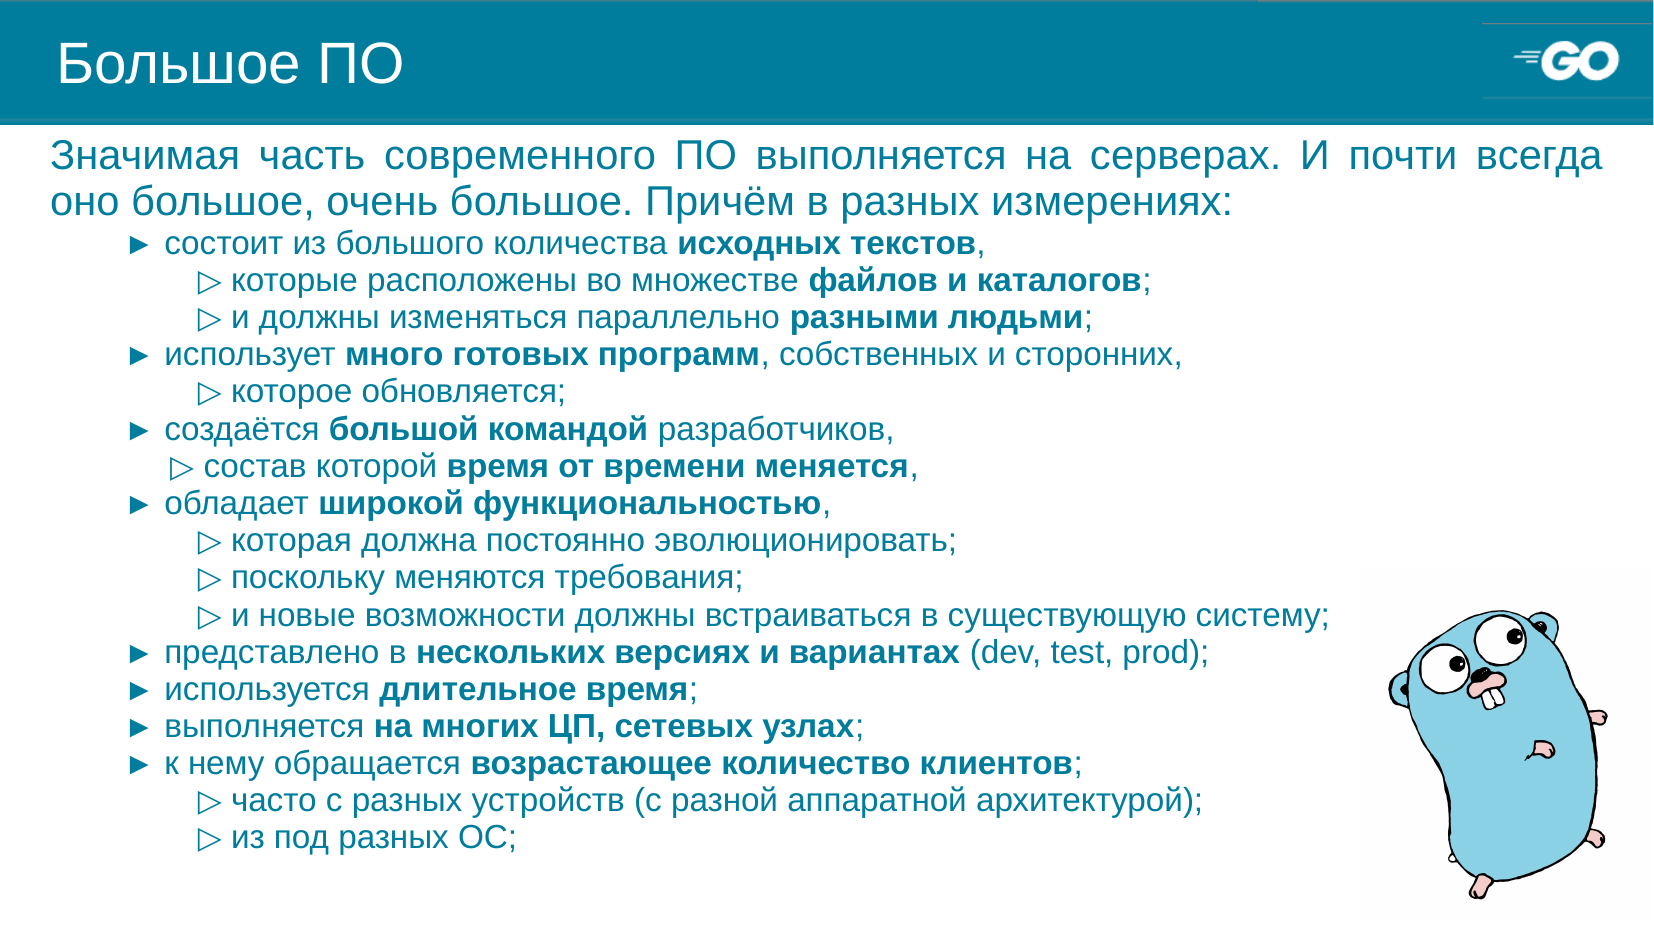

Большое ПО
Значимая часть современного ПО выполняется на серверах. И почти всегда оно большое, очень большое. Причём в разных измерениях:
	► состоит из большого количества исходных текстов,
		▷ которые расположены во множестве файлов и каталогов;
		▷ и должны изменяться параллельно разными людьми;
	► использует много готовых программ, собственных и сторонних,
		▷ которое обновляется;
	► создаётся большой командой разработчиков,
	 ▷ состав которой время от времени меняется,
	► обладает широкой функциональностью,
		▷ которая должна постоянно эволюционировать;
		▷ поскольку меняются требования;
		▷ и новые возможности должны встраиваться в существующую систему;
	► представлено в нескольких версиях и вариантах (dev, test, prod);
	► используется длительное время;
	► выполняется на многих ЦП, сетевых узлах;
	► к нему обращается возрастающее количество клиентов;
		▷ часто с разных устройств (с разной аппаратной архитектурой);
		▷ из под разных ОС;